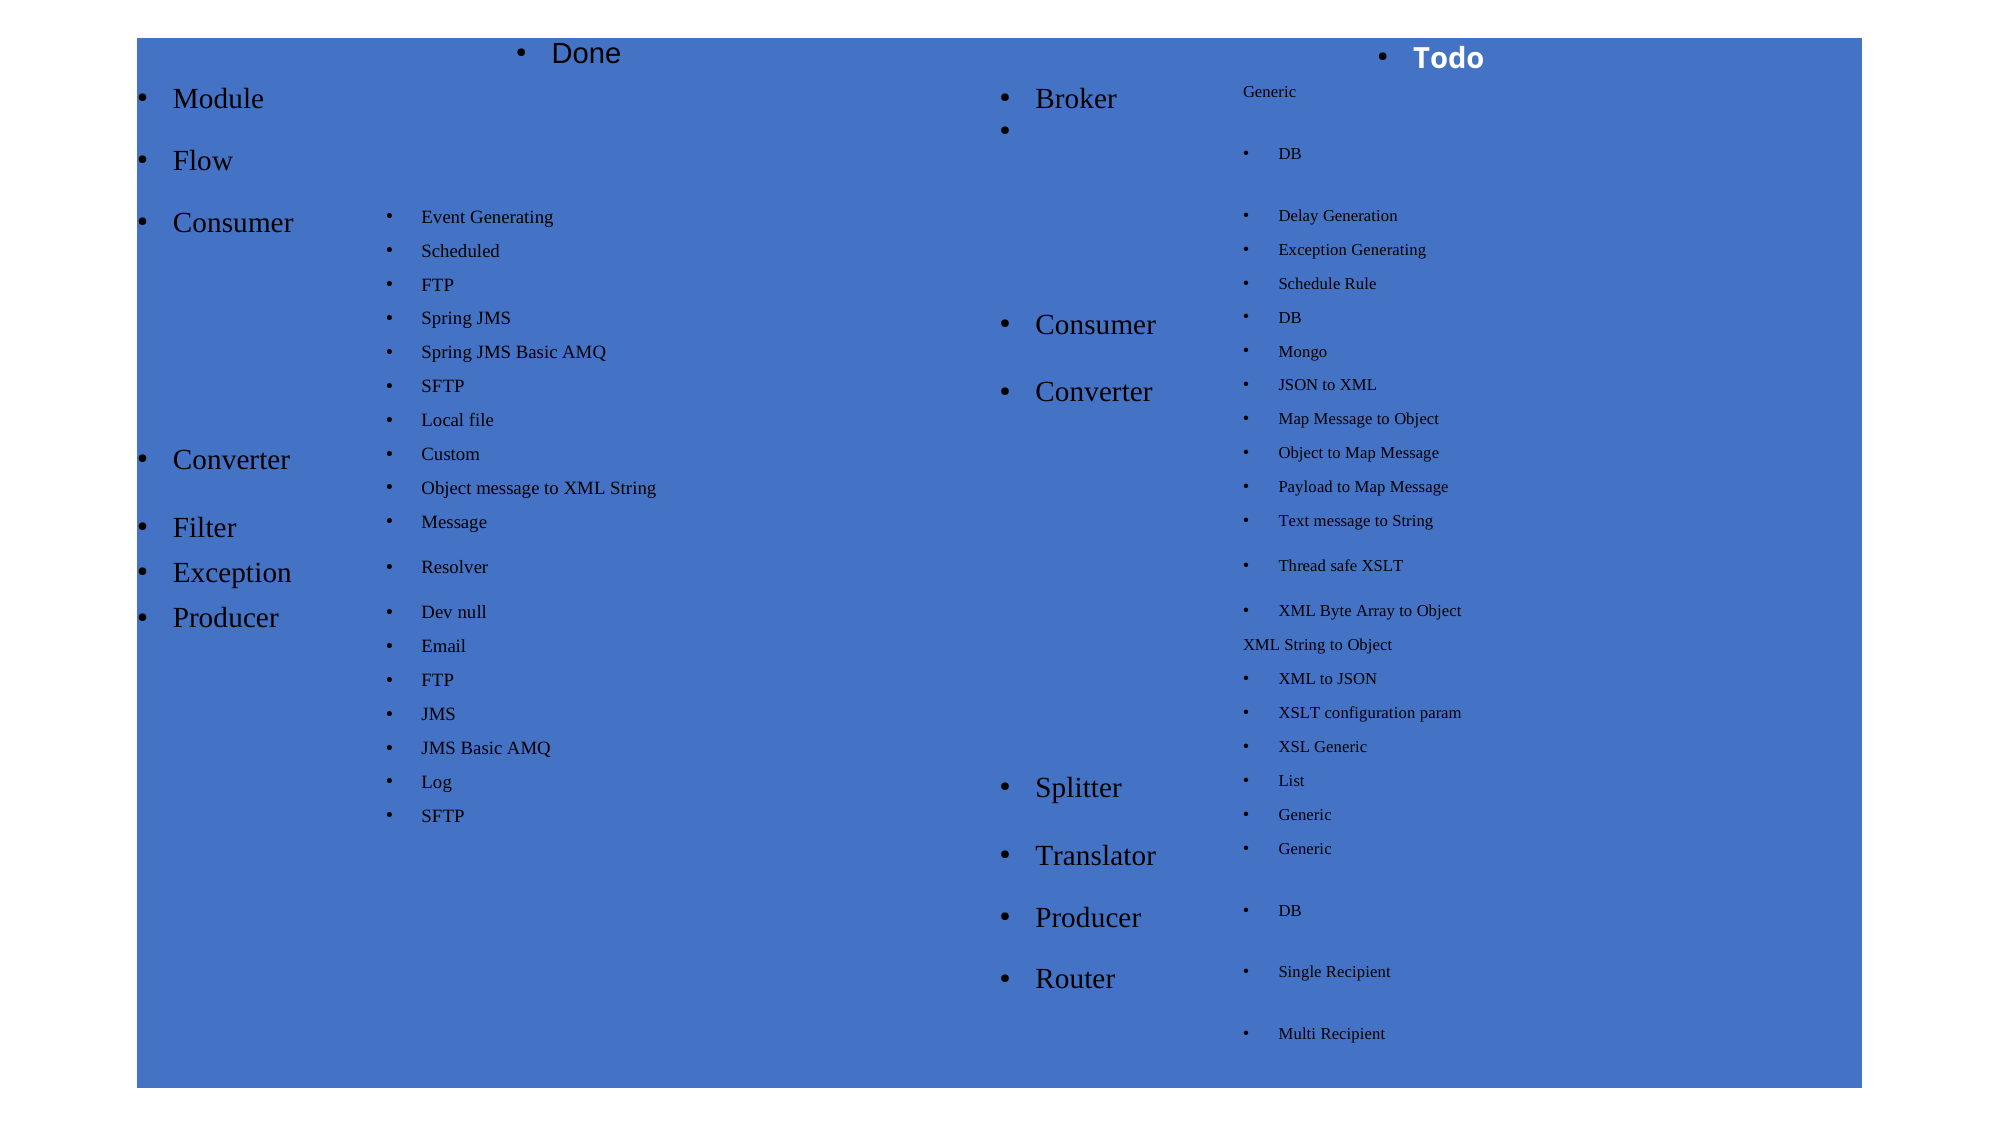

| Done | | Todo | |
| --- | --- | --- | --- |
| Module | | Broker | Generic |
| Flow | | | DB |
| Consumer | Event Generating | | Delay Generation |
| | Scheduled | | Exception Generating |
| | FTP | | Schedule Rule |
| | Spring JMS | Consumer | DB |
| | Spring JMS Basic AMQ | | Mongo |
| | SFTP | Converter | JSON to XML |
| | Local file | | Map Message to Object |
| Converter | Custom | | Object to Map Message |
| | Object message to XML String | | Payload to Map Message |
| Filter | Message | | Text message to String |
| Exception | Resolver | | Thread safe XSLT |
| Producer | Dev null | | XML Byte Array to Object |
| | Email | | XML String to Object |
| | FTP | | XML to JSON |
| | JMS | | XSLT configuration param |
| | JMS Basic AMQ | | XSL Generic |
| | Log | Splitter | List |
| | SFTP | | Generic |
| | | Translator | Generic |
| | | Producer | DB |
| | | Router | Single Recipient |
| | | | Multi Recipient |
#